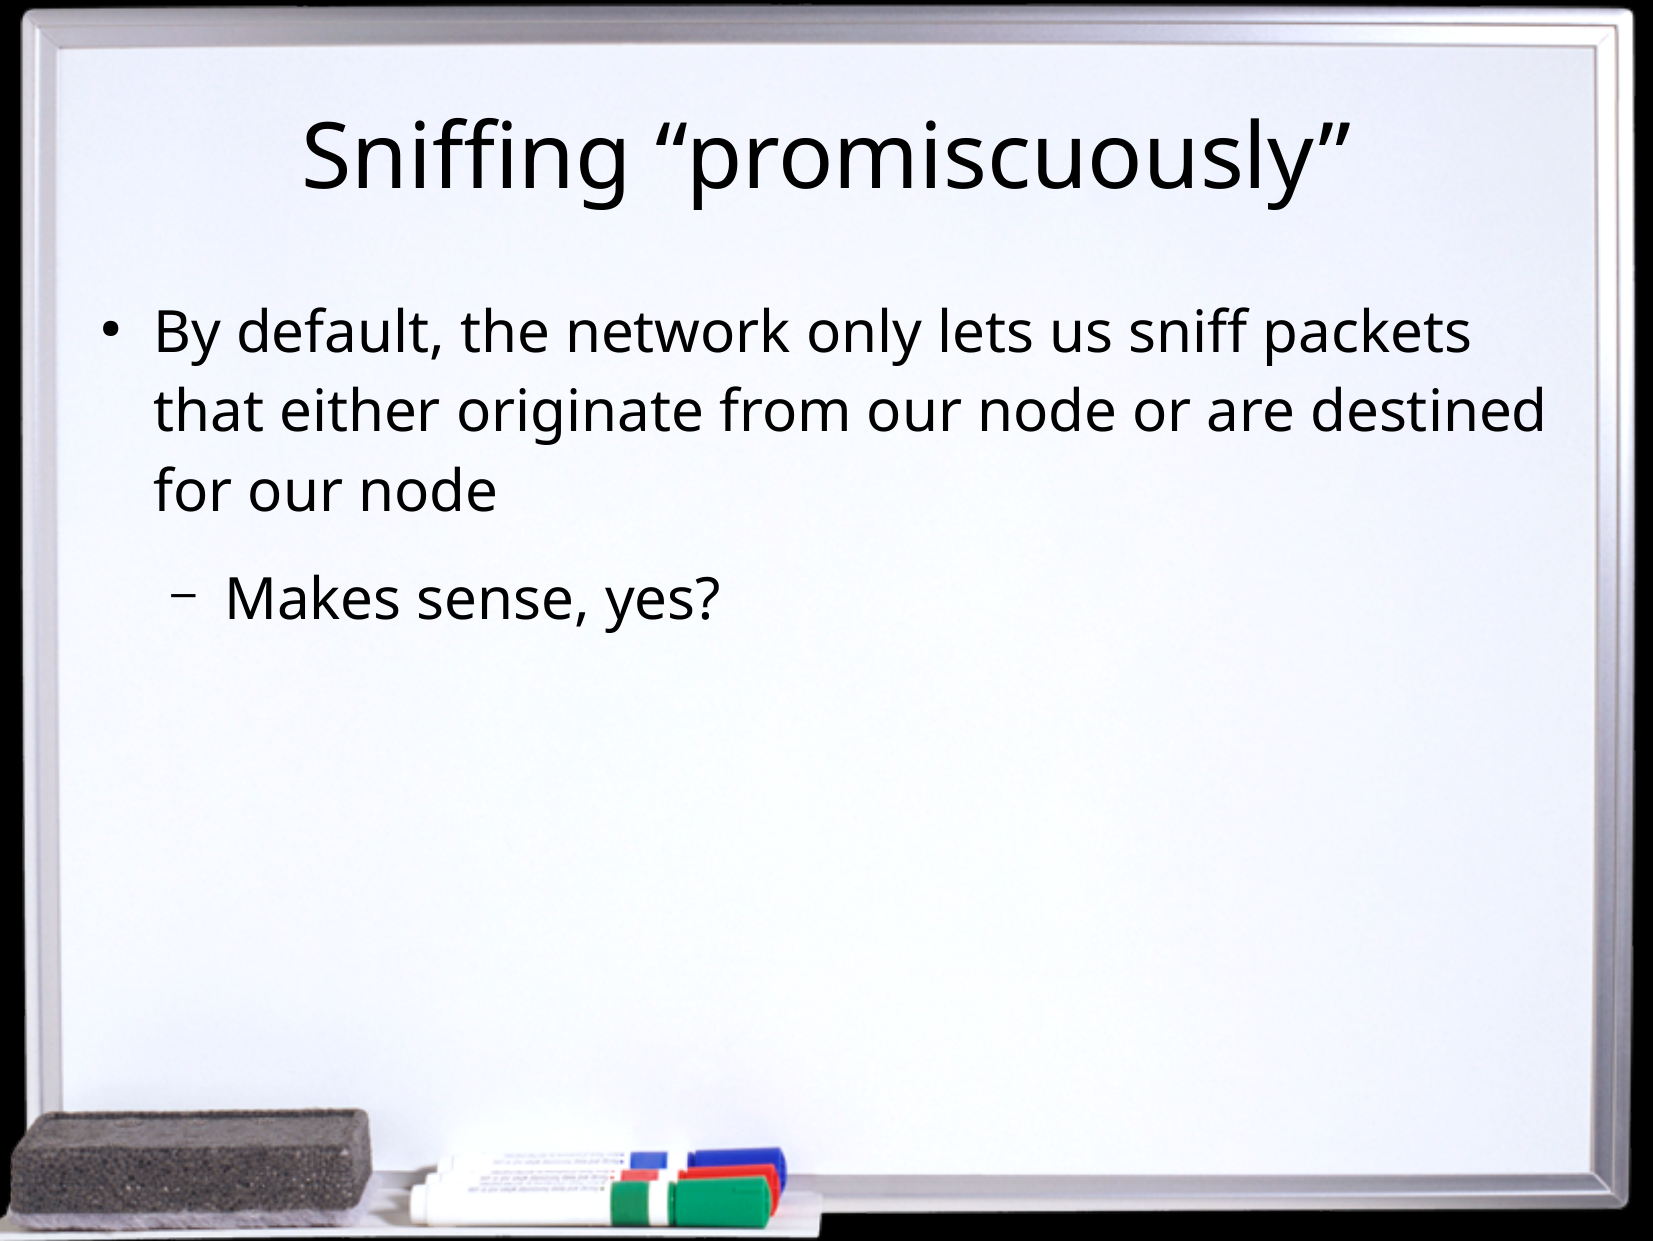

# Sniffing “promiscuously”
By default, the network only lets us sniff packets that either originate from our node or are destined for our node
Makes sense, yes?